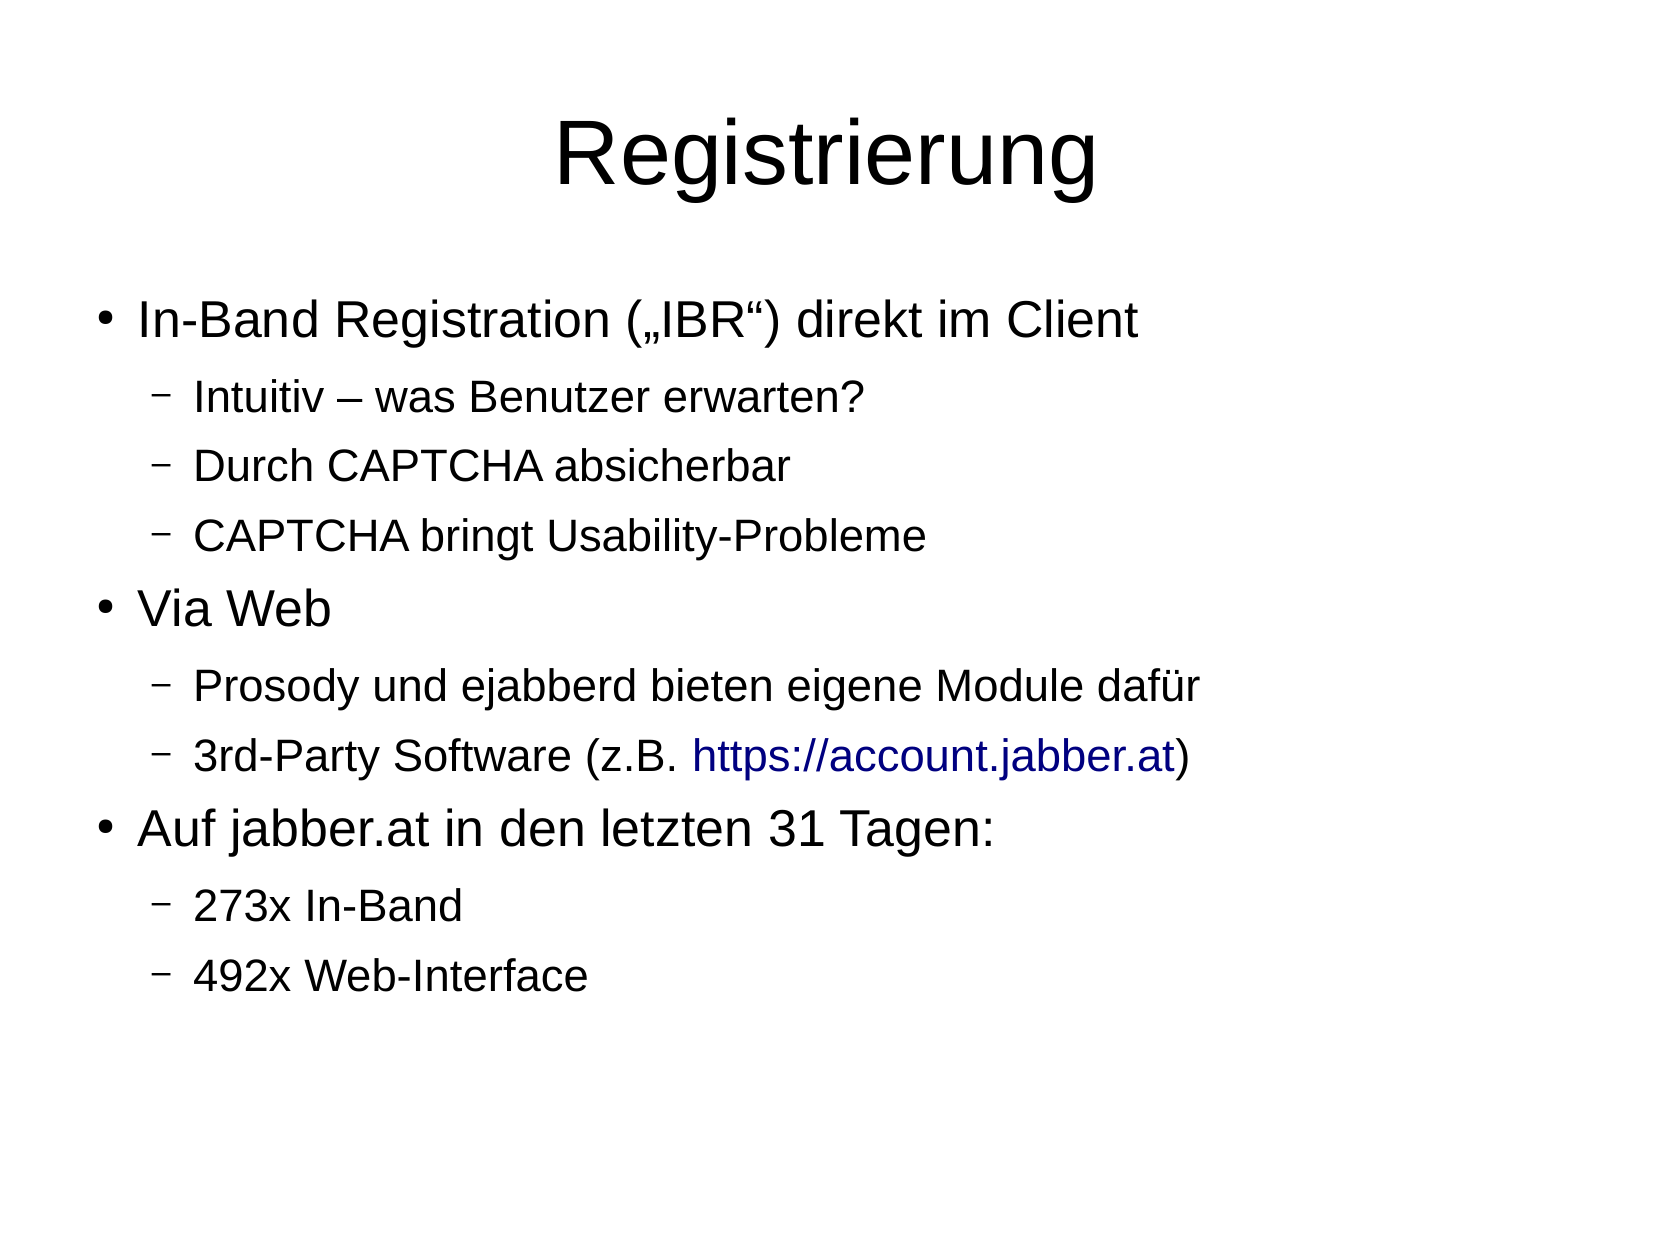

# Registrierung
In-Band Registration („IBR“) direkt im Client
Intuitiv – was Benutzer erwarten?
Durch CAPTCHA absicherbar
CAPTCHA bringt Usability-Probleme
Via Web
Prosody und ejabberd bieten eigene Module dafür
3rd-Party Software (z.B. https://account.jabber.at)
Auf jabber.at in den letzten 31 Tagen:
273x In-Band
492x Web-Interface